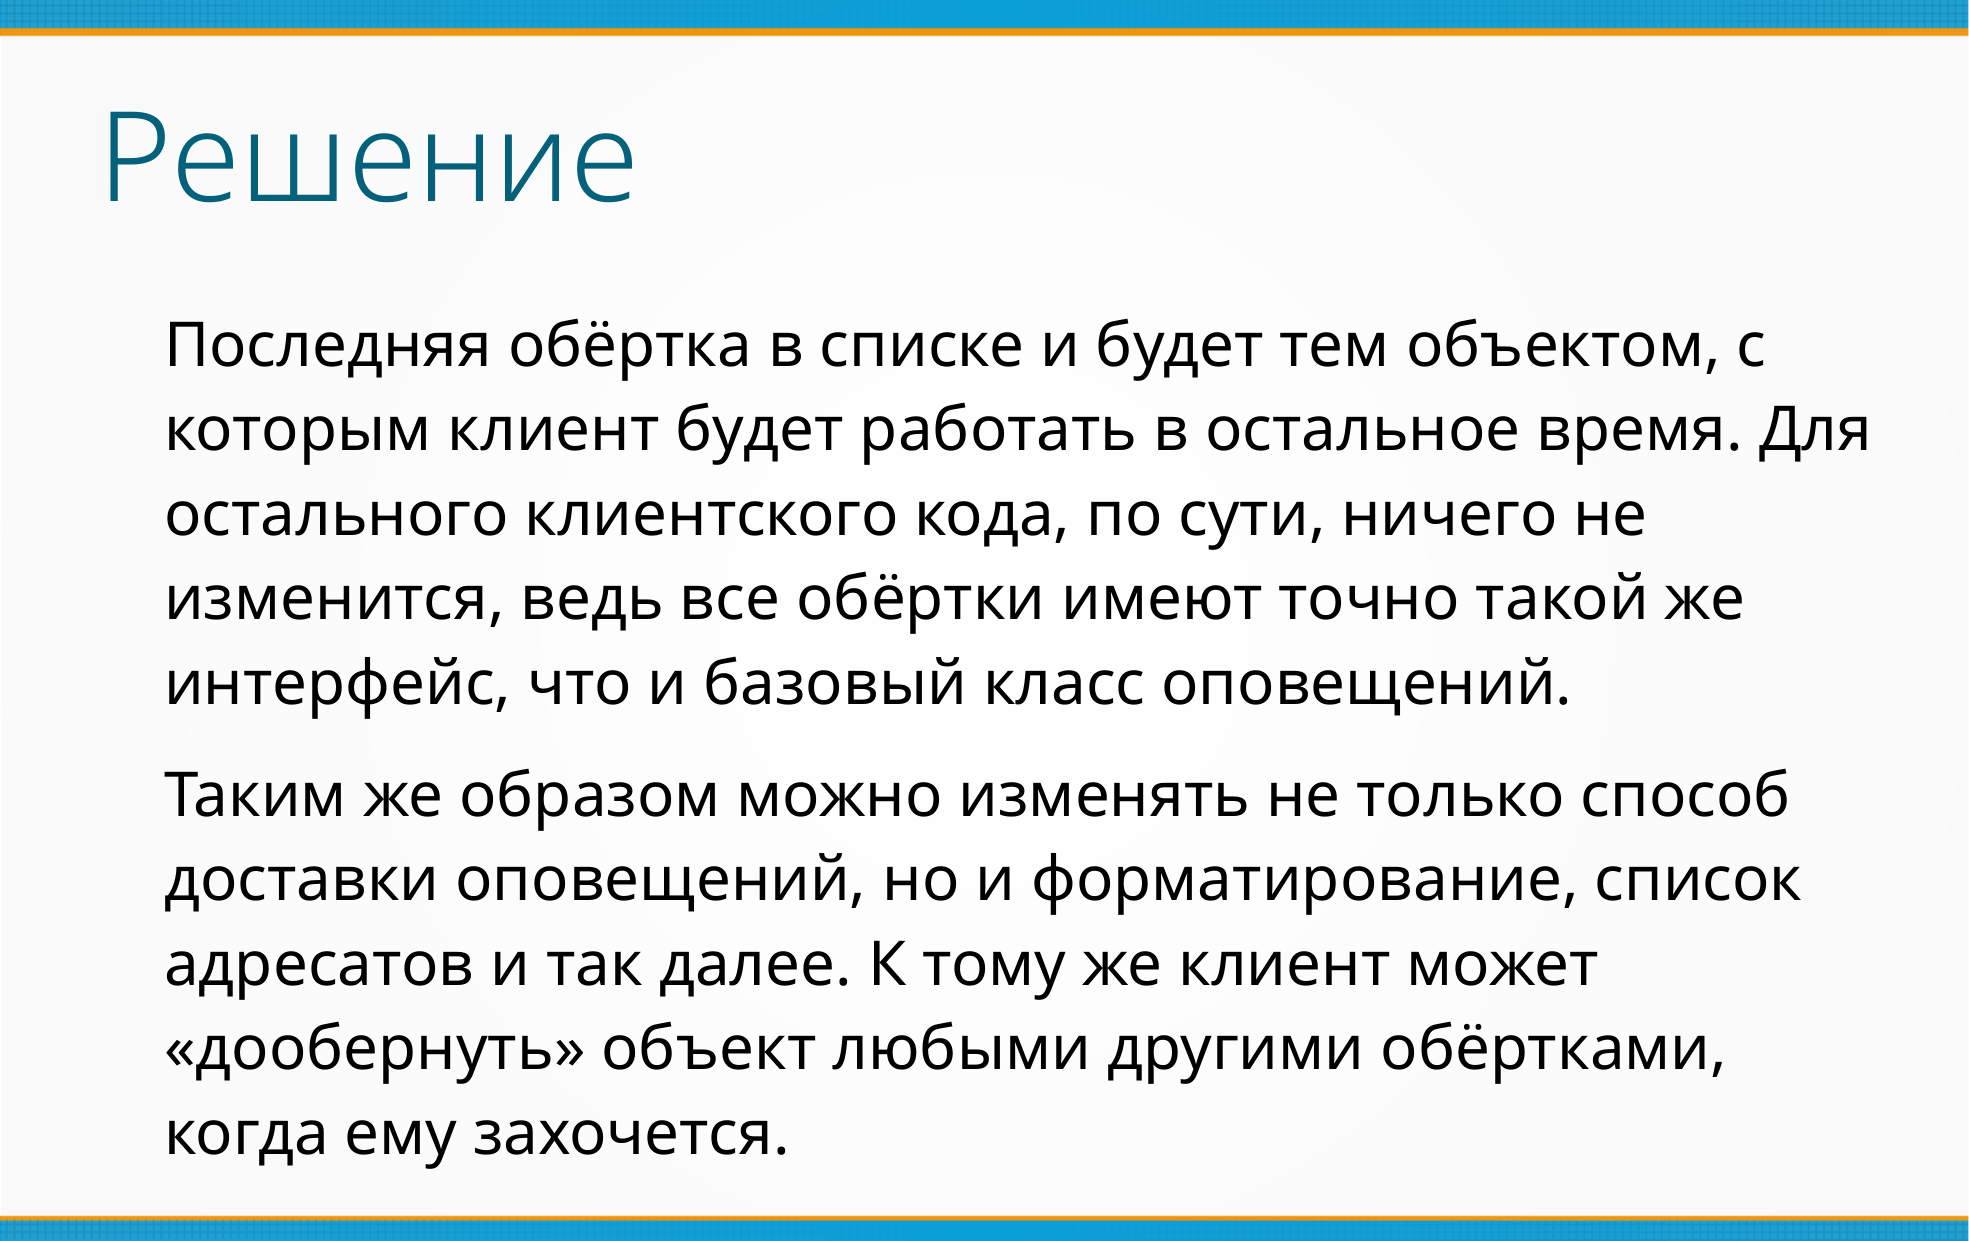

# Решение
Последняя обёртка в списке и будет тем объектом, с которым клиент будет работать в остальное время. Для остального клиентского кода, по сути, ничего не изменится, ведь все обёртки имеют точно такой же интерфейс, что и базовый класс оповещений.
Таким же образом можно изменять не только способ доставки оповещений, но и форматирование, список адресатов и так далее. К тому же клиент может «дообернуть» объект любыми другими обёртками, когда ему захочется.